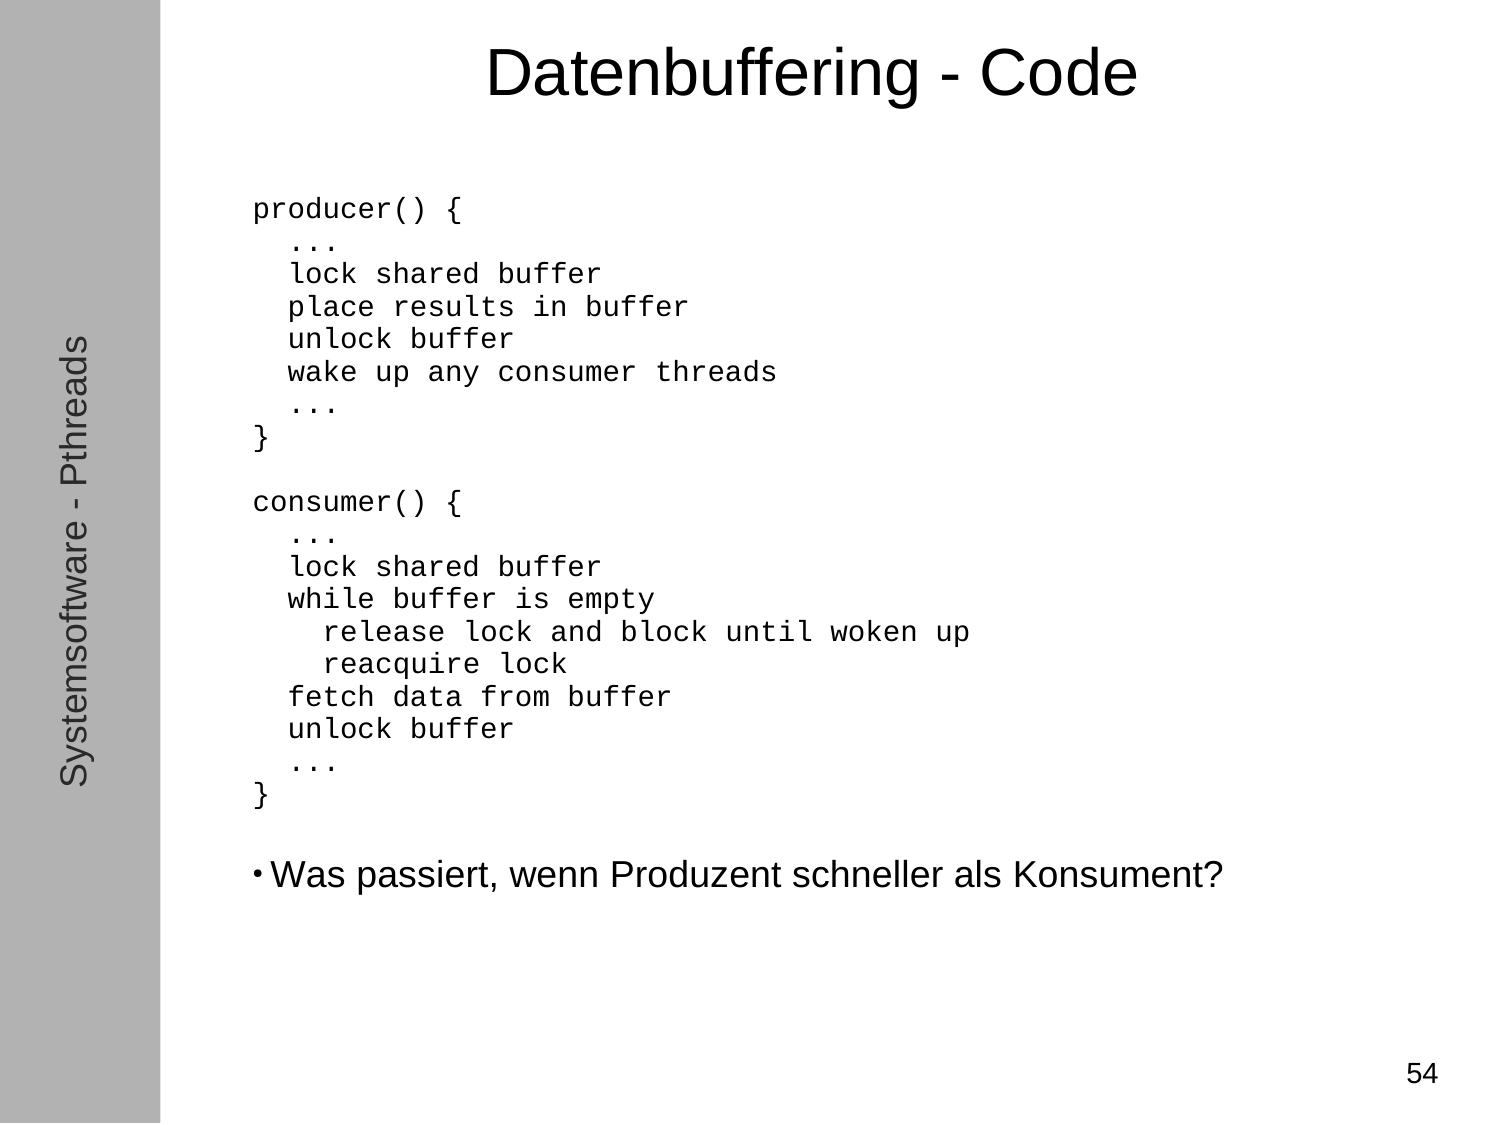

Datenbuffering - Code
producer() {
 ...
 lock shared buffer
 place results in buffer
 unlock buffer
 wake up any consumer threads
 ...
}
consumer() {
 ...
 lock shared buffer
 while buffer is empty
 release lock and block until woken up
 reacquire lock
 fetch data from buffer
 unlock buffer
 ...
}
Was passiert, wenn Produzent schneller als Konsument?
Systemsoftware - Pthreads